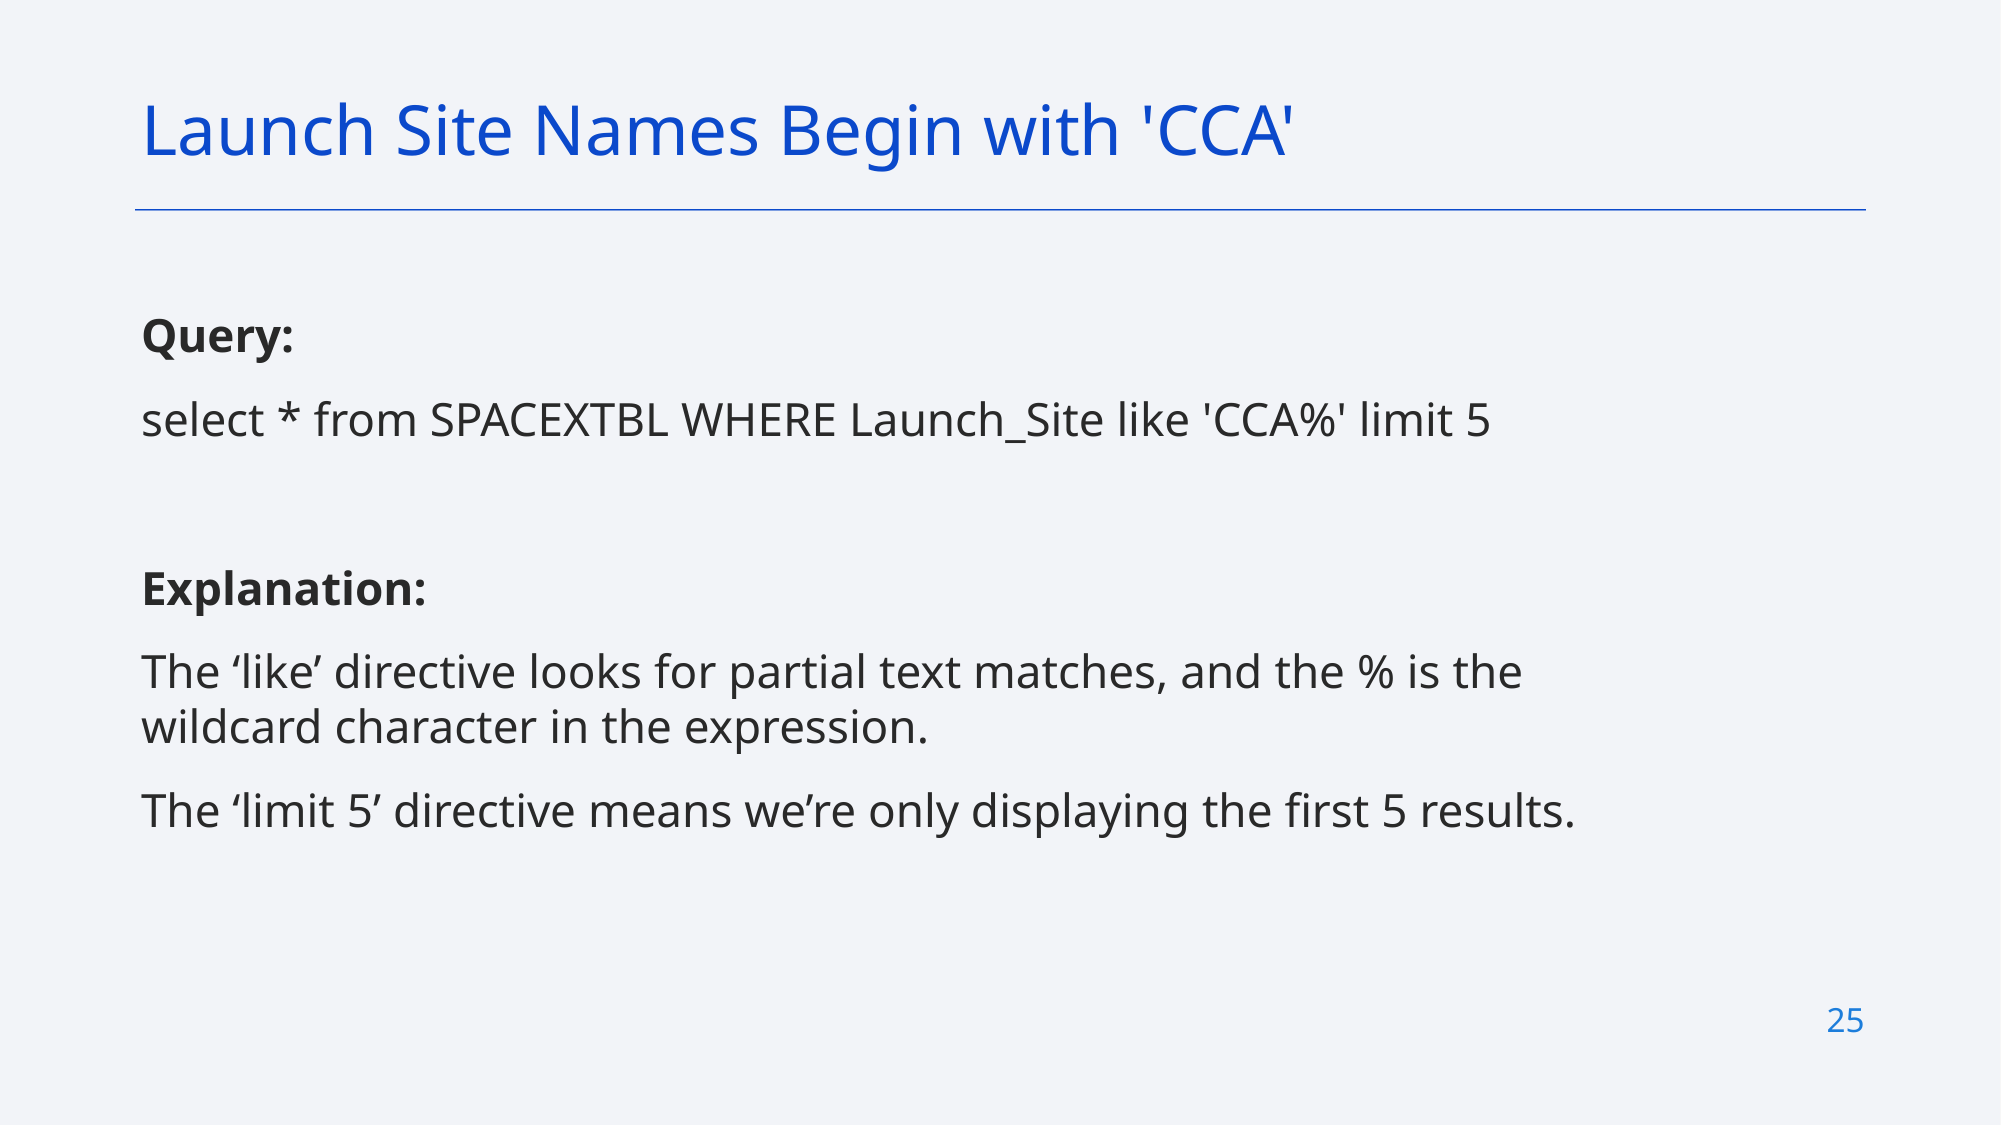

Launch Site Names Begin with 'CCA'
# Query:
select * from SPACEXTBL WHERE Launch_Site like 'CCA%' limit 5
Explanation:
The ‘like’ directive looks for partial text matches, and the % is the wildcard character in the expression.
The ‘limit 5’ directive means we’re only displaying the first 5 results.
25